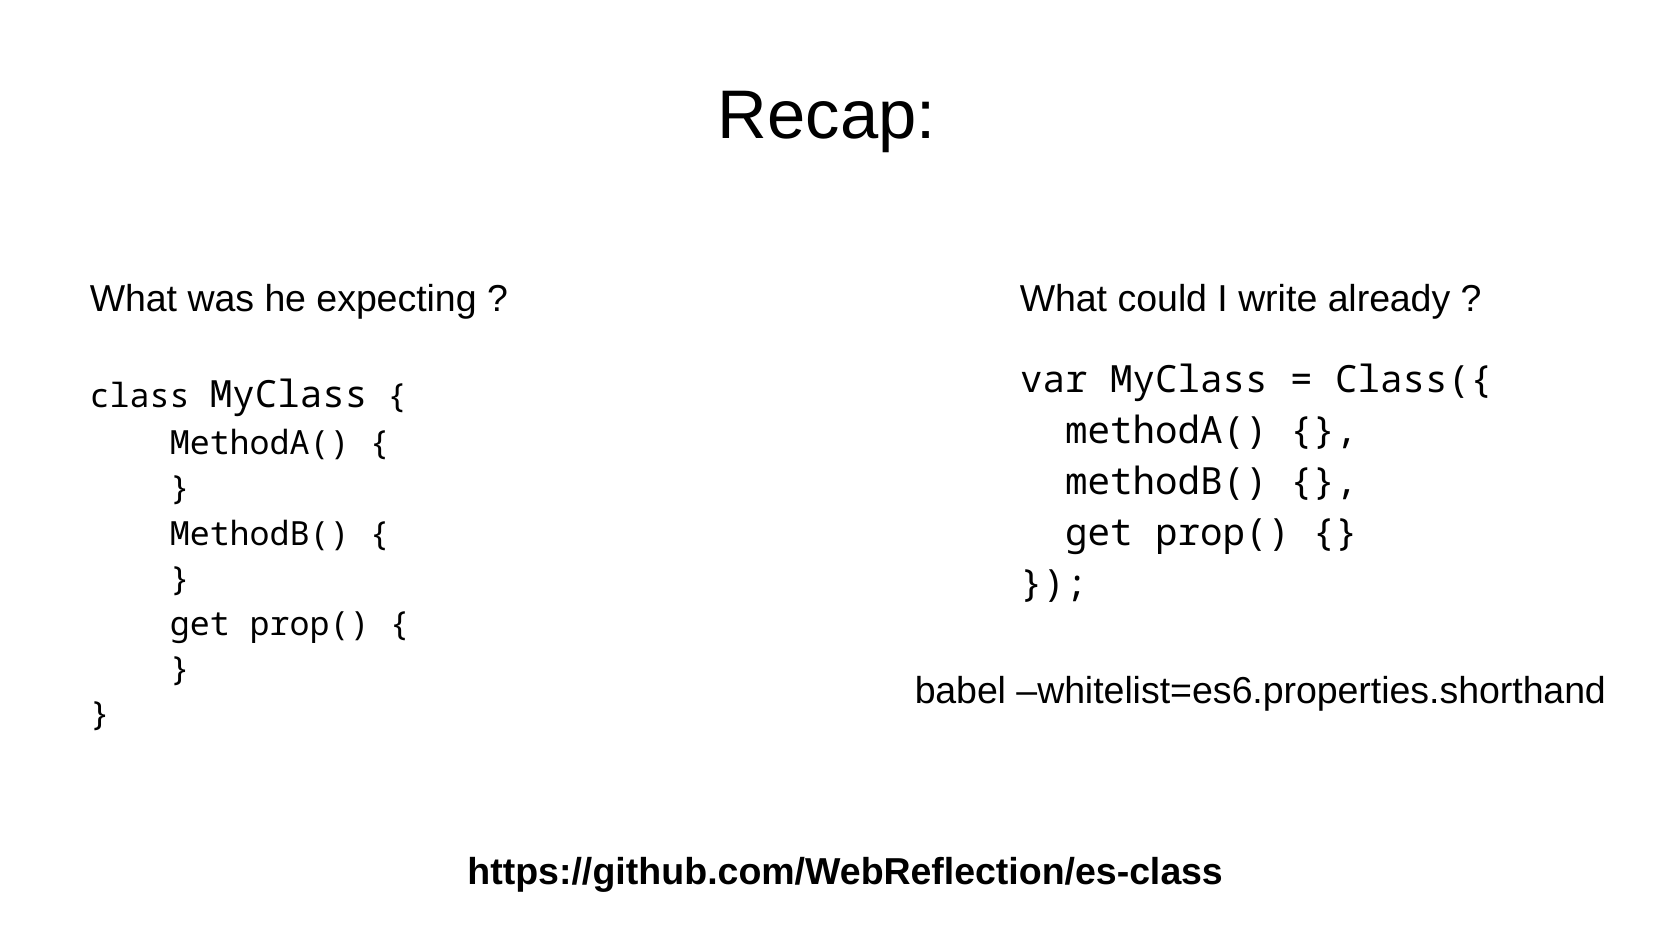

# Recap:
What was he expecting ?
What could I write already ?
var MyClass = Class({
 methodA() {},
 methodB() {},
 get prop() {}
});
class MyClass {
 MethodA() {
 }
 MethodB() {
 }
 get prop() {
 }
}
babel –whitelist=es6.properties.shorthand
https://github.com/WebReflection/es-class